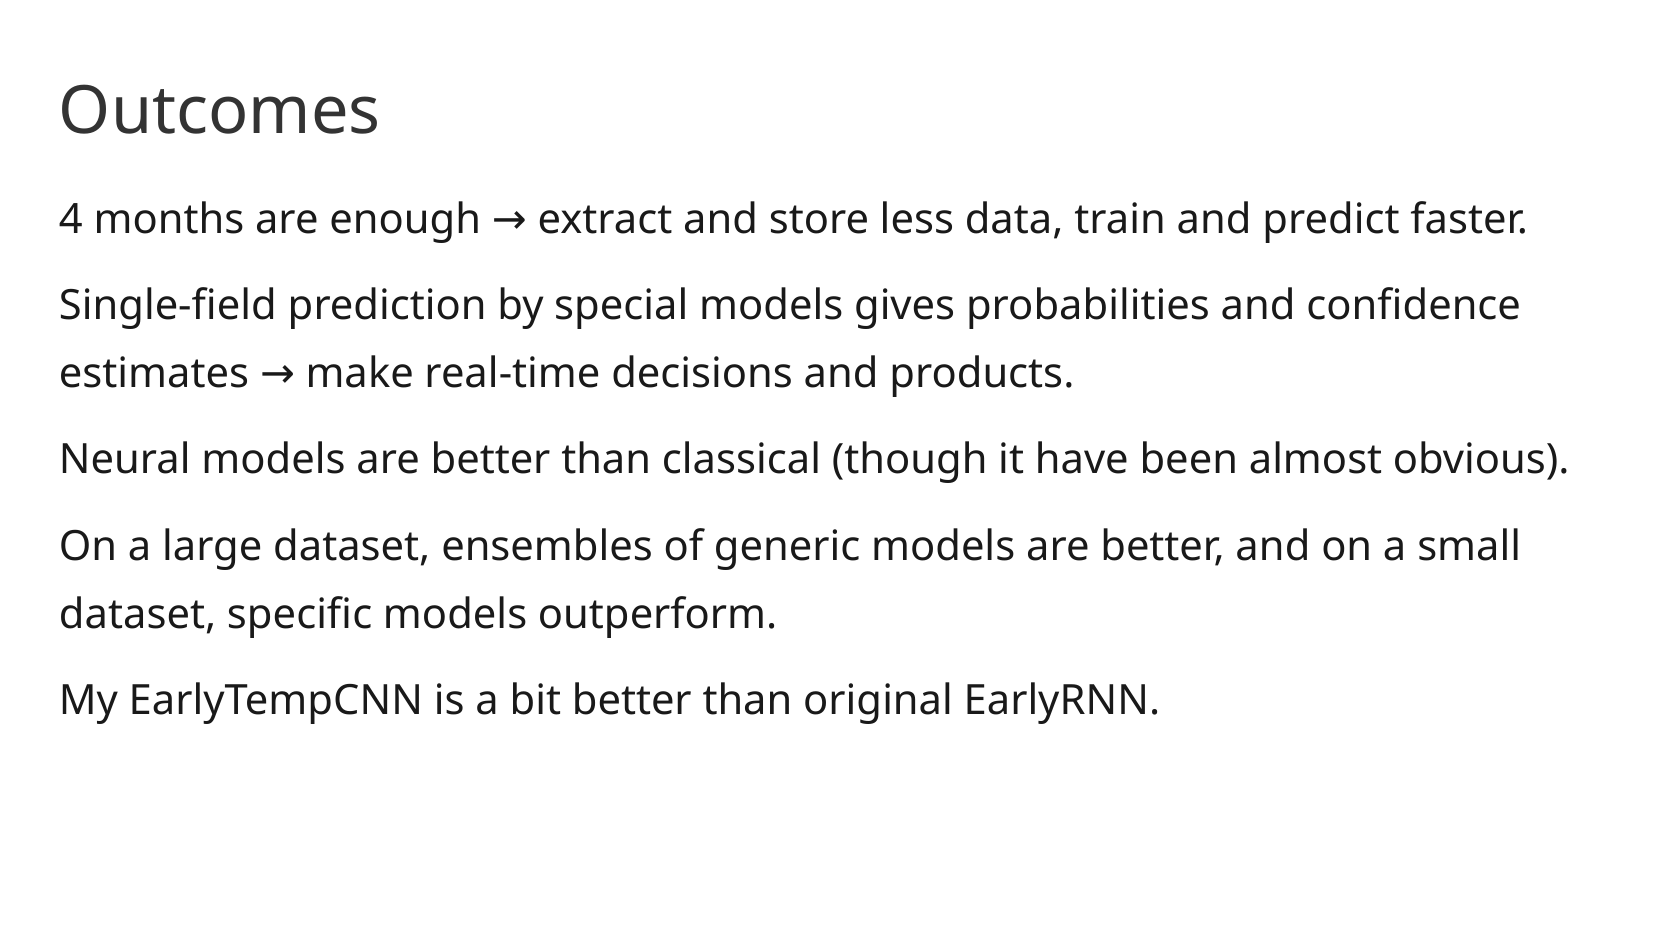

# Outcomes
4 months are enough → extract and store less data, train and predict faster.
Single-field prediction by special models gives probabilities and confidence estimates → make real-time decisions and products.
Neural models are better than classical (though it have been almost obvious).
On a large dataset, ensembles of generic models are better, and on a small dataset, specific models outperform.
My EarlyTempCNN is a bit better than original EarlyRNN.